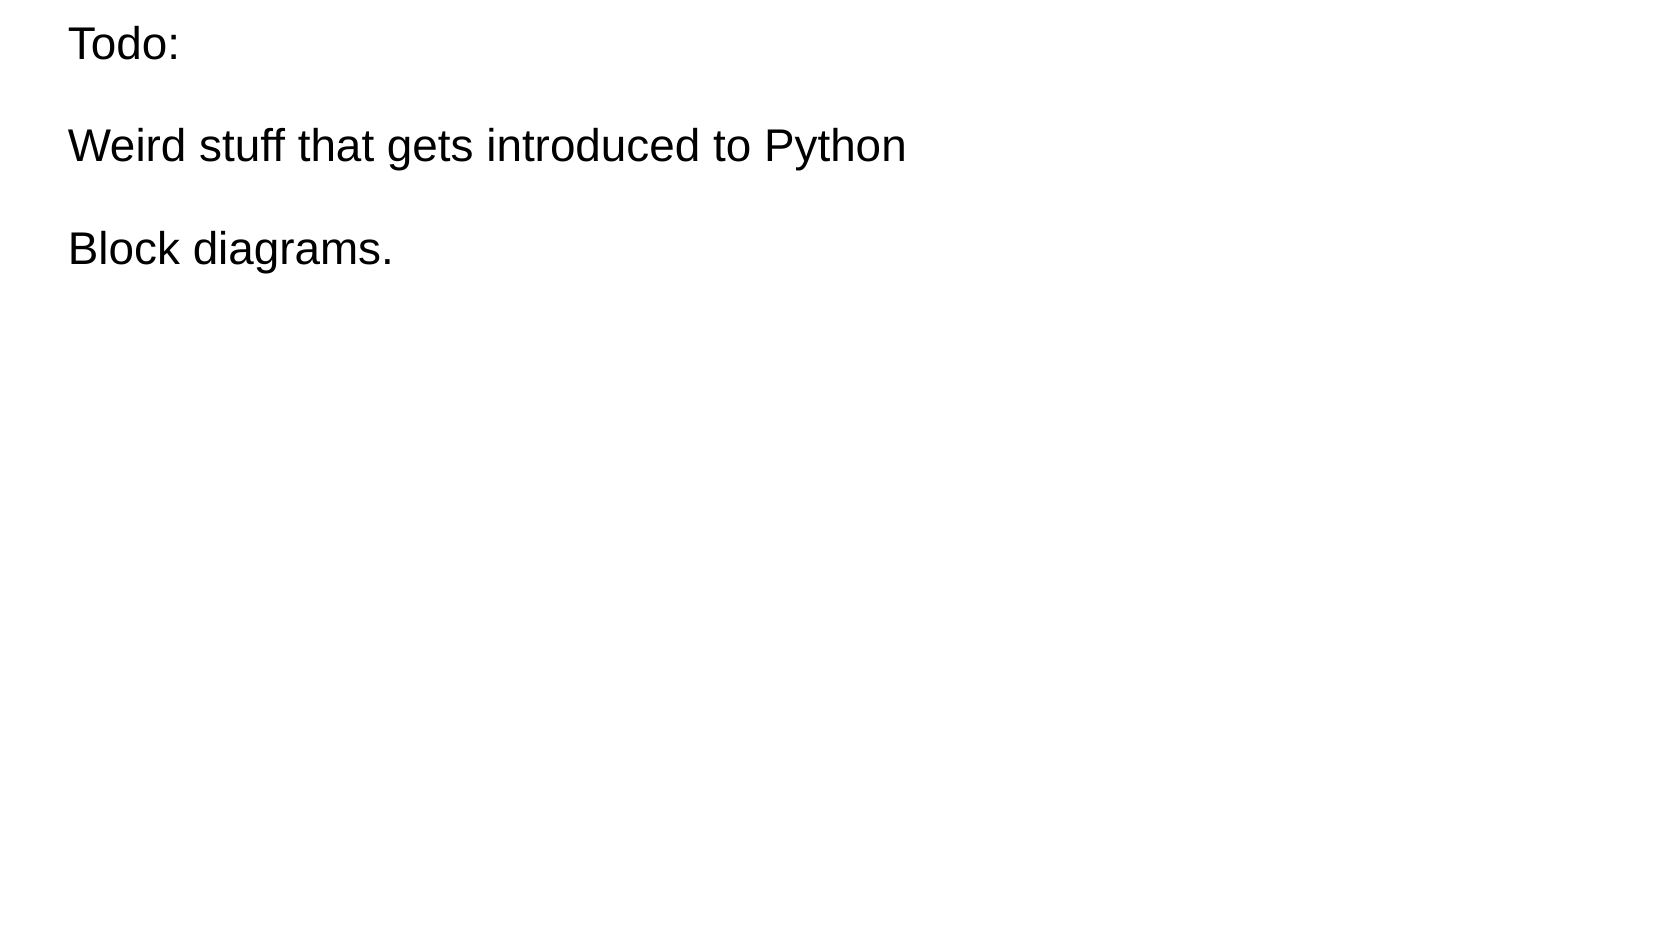

# Todo:
Weird stuff that gets introduced to Python
Block diagrams.